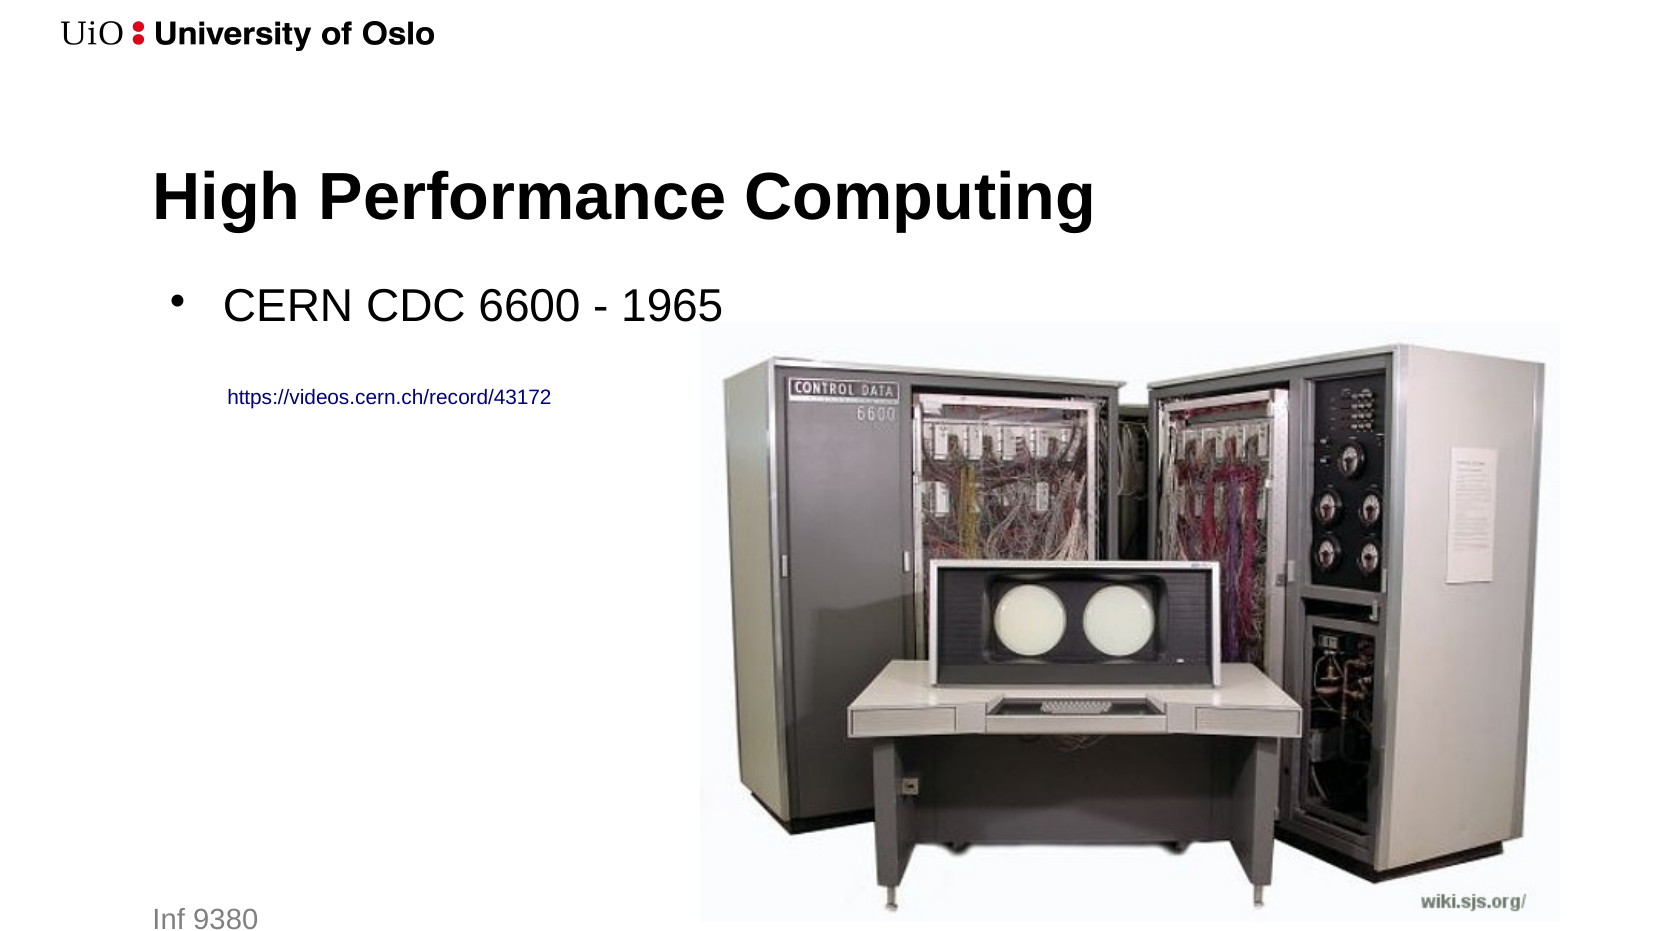

High Performance Computing
CERN CDC 6600 - 1965
https://videos.cern.ch/record/43172
Inf 9380